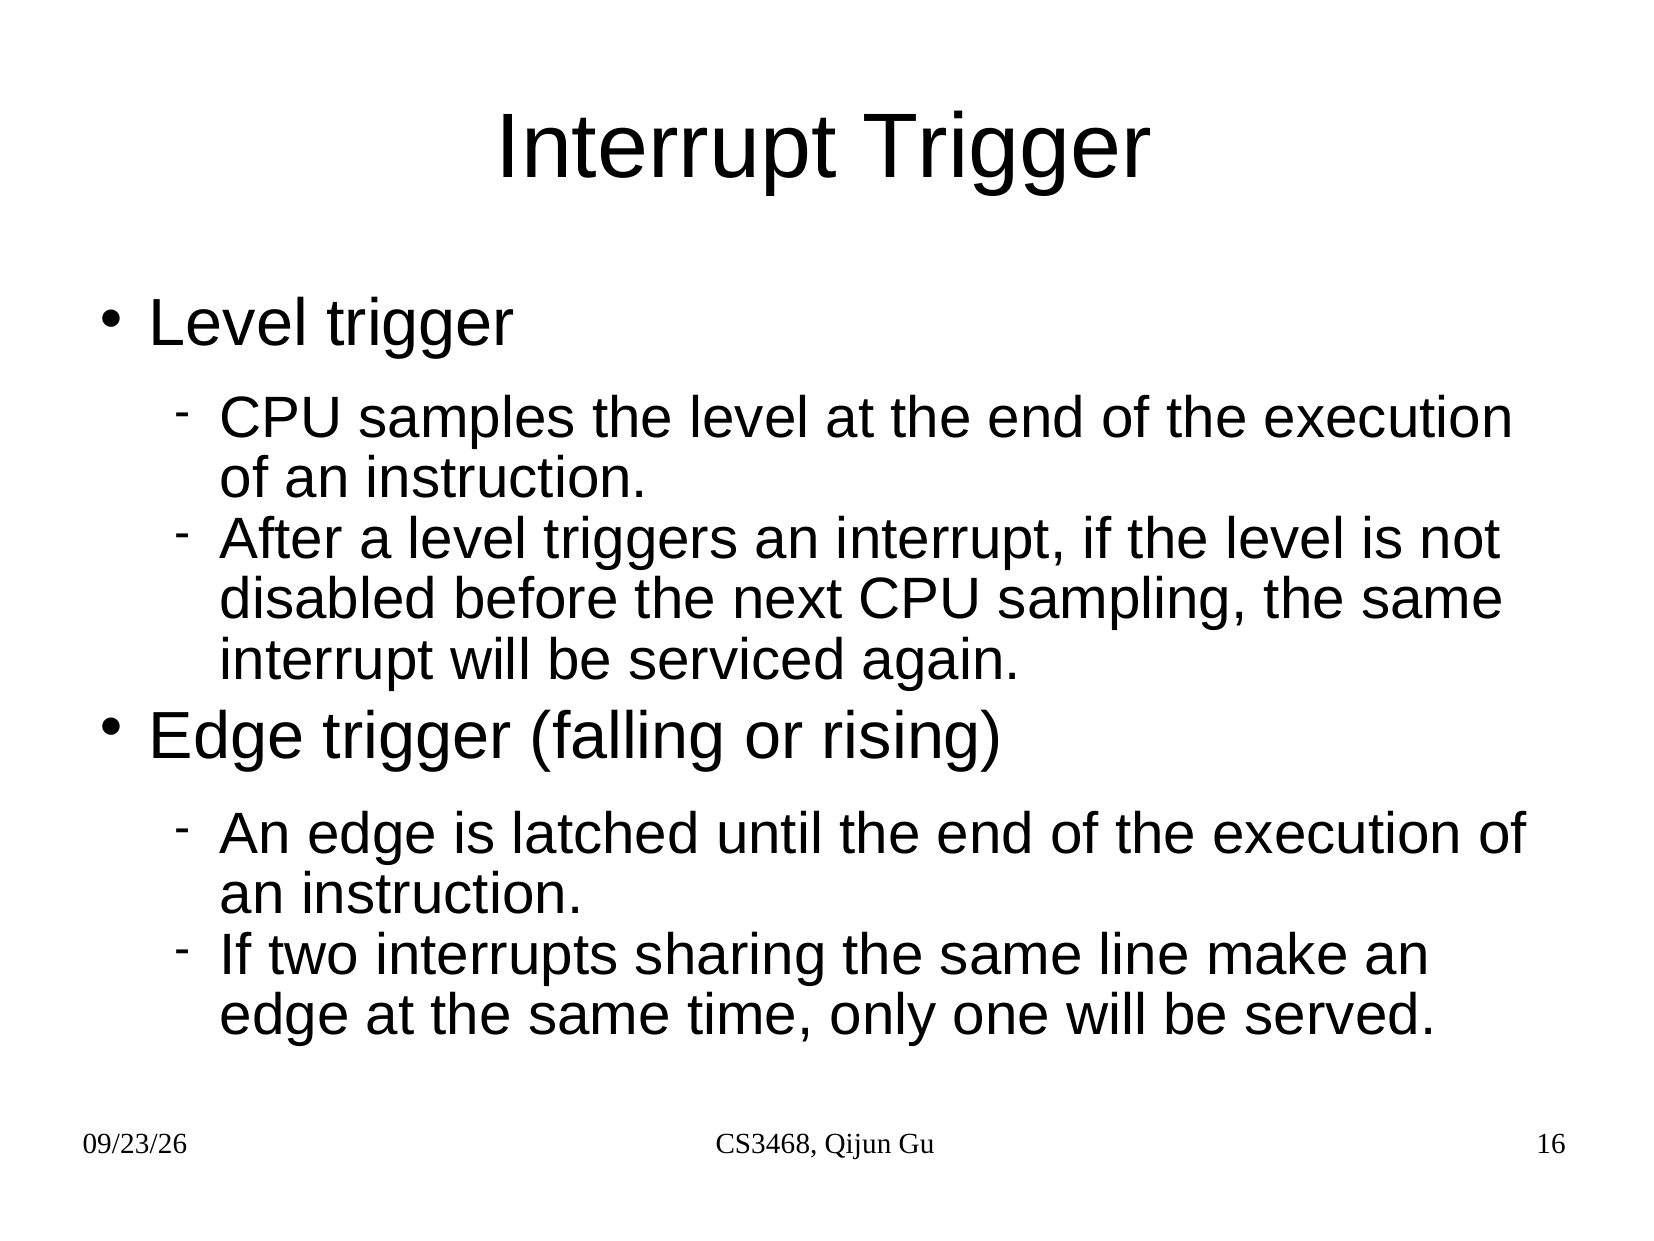

# Interrupt Trigger
Level trigger
CPU samples the level at the end of the execution of an instruction.
After a level triggers an interrupt, if the level is not disabled before the next CPU sampling, the same interrupt will be serviced again.
Edge trigger (falling or rising)‏
An edge is latched until the end of the execution of an instruction.
If two interrupts sharing the same line make an edge at the same time, only one will be served.
CS3468, Qijun Gu
16